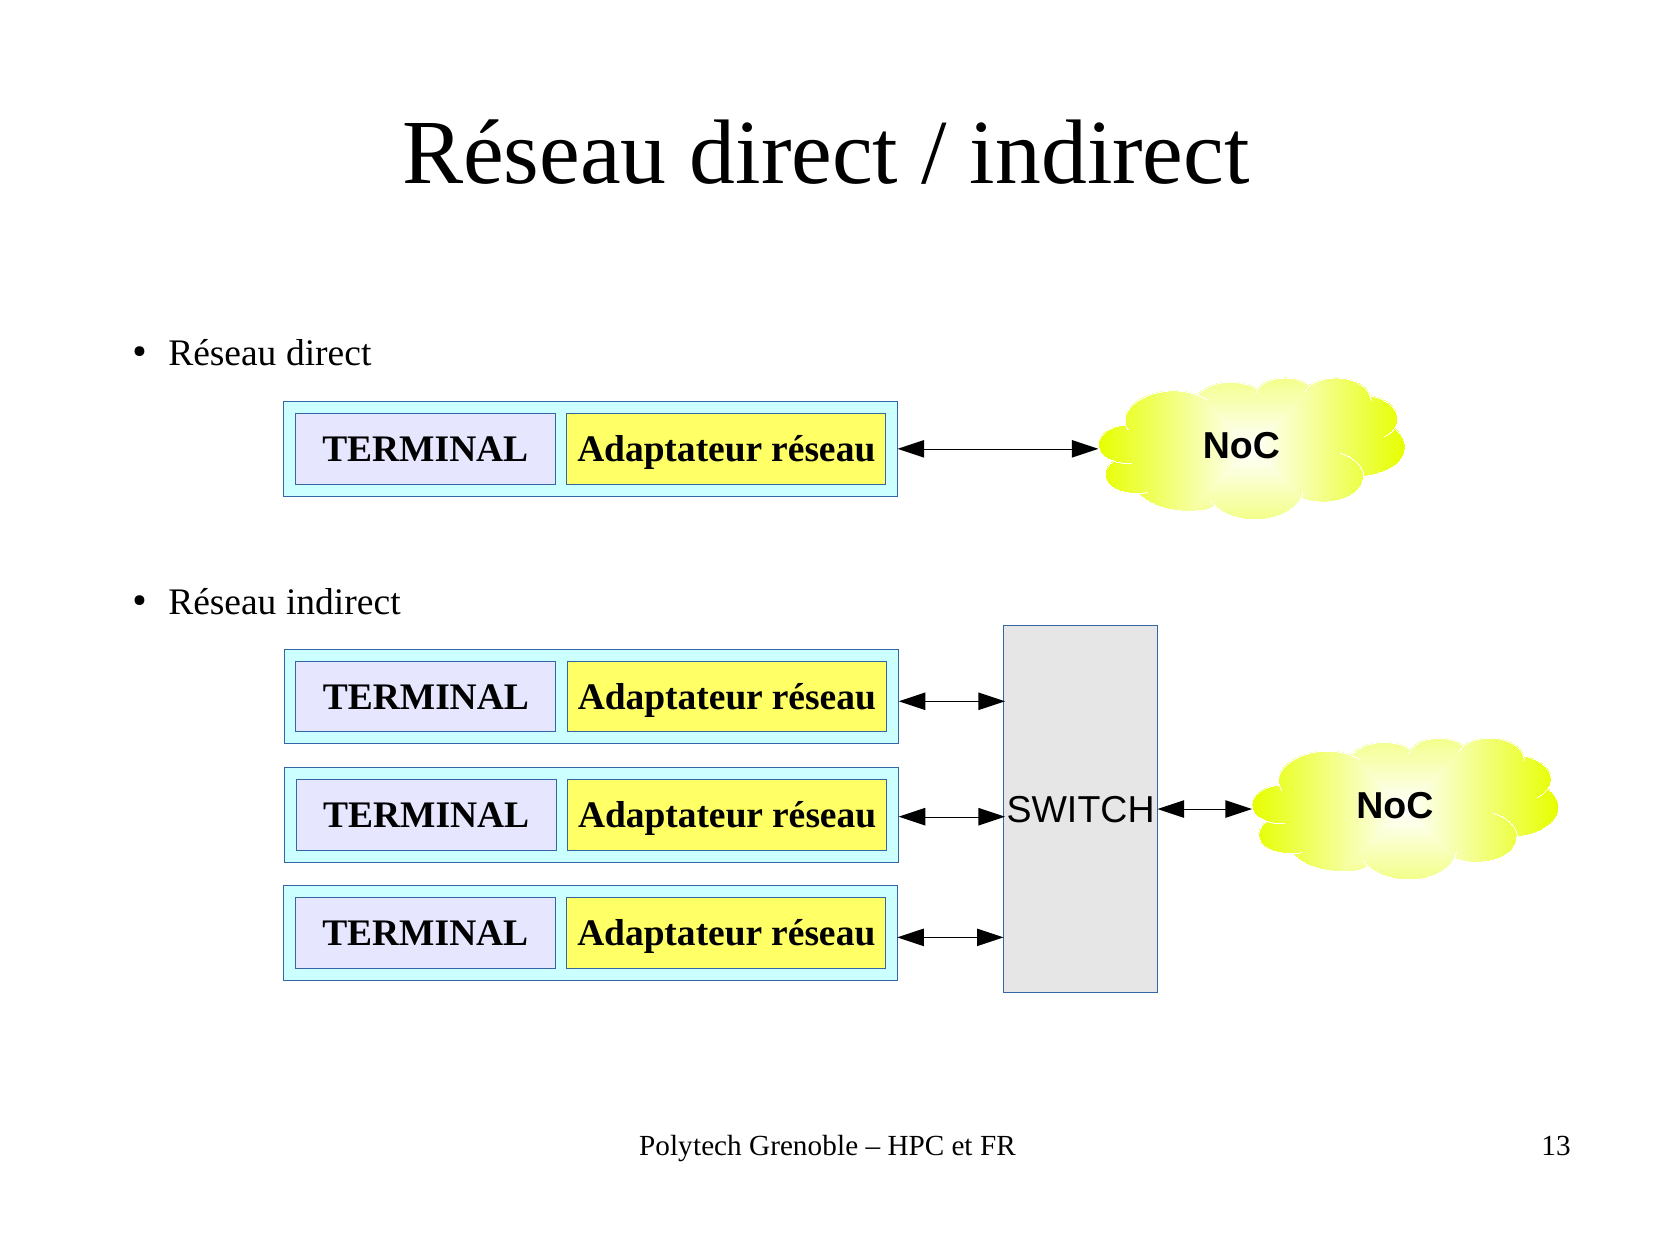

# Réseau direct / indirect
Réseau direct
Réseau indirect
NoC
TERMINAL
Adaptateur réseau
SWITCH
TERMINAL
Adaptateur réseau
NoC
TERMINAL
Adaptateur réseau
TERMINAL
Adaptateur réseau
Matthieu PAYET
13